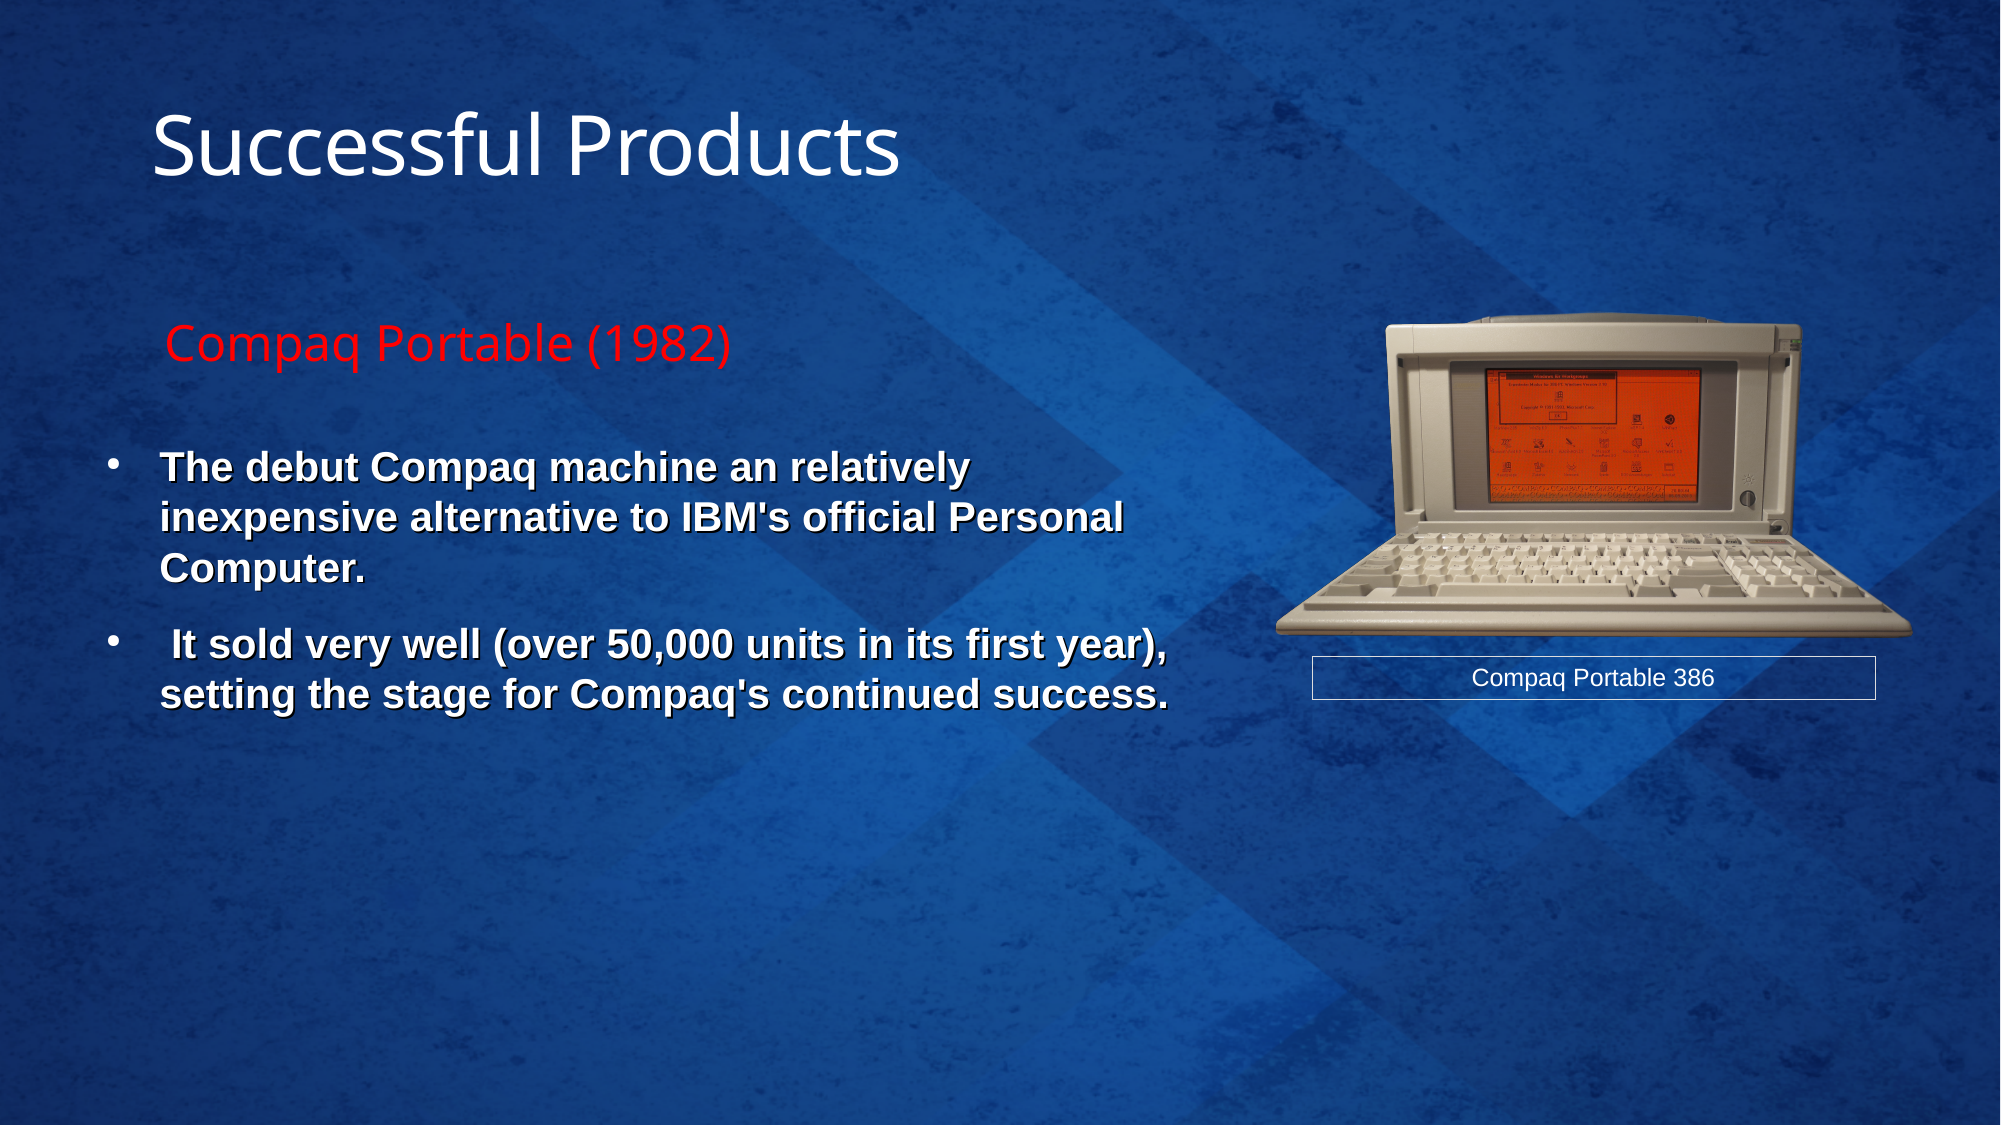

Successful Products
Compaq Portable (1982)
# The debut Compaq machine an relatively inexpensive alternative to IBM's official Personal Computer.
 It sold very well (over 50,000 units in its first year), setting the stage for Compaq's continued success.
Compaq Portable 386